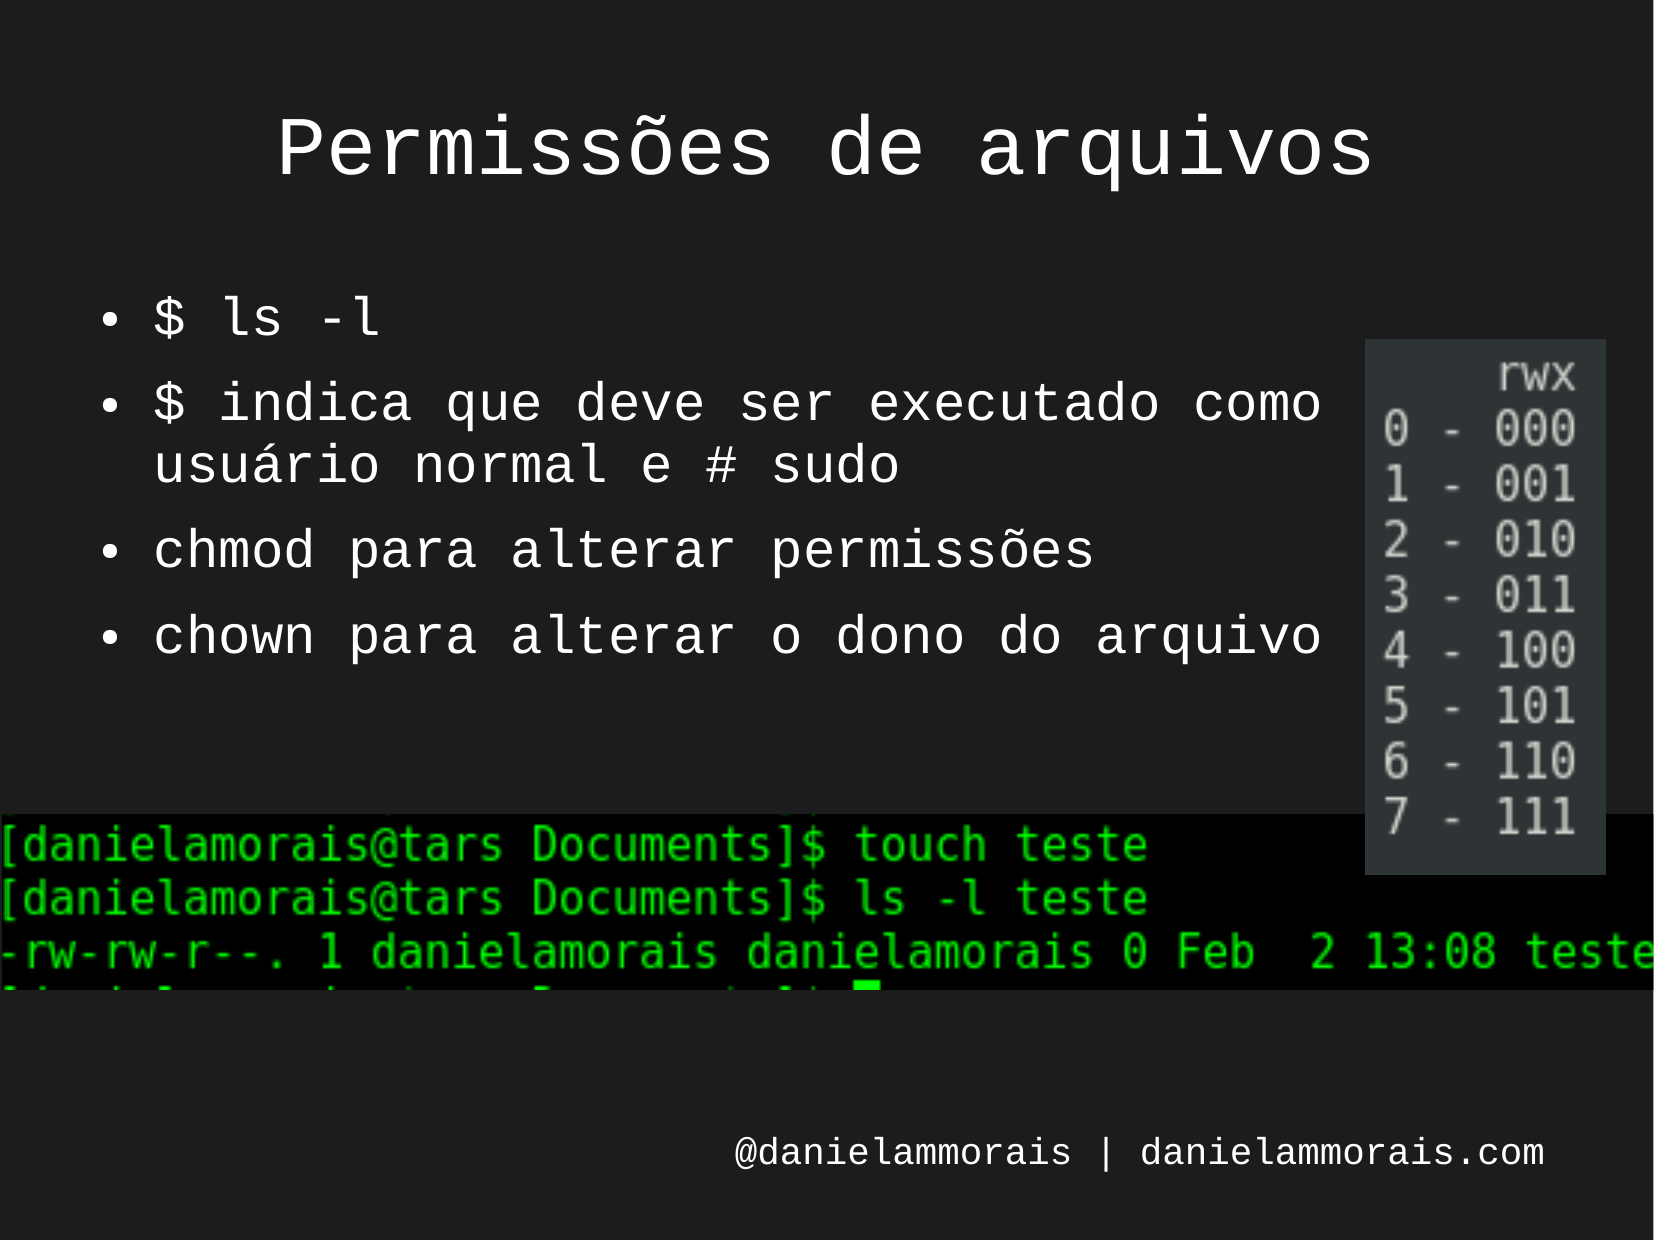

# Permissões de arquivos
$ ls -l
$ indica que deve ser executado como usuário normal e # sudo
chmod para alterar permissões
chown para alterar o dono do arquivo
@danielammorais | danielammorais.com